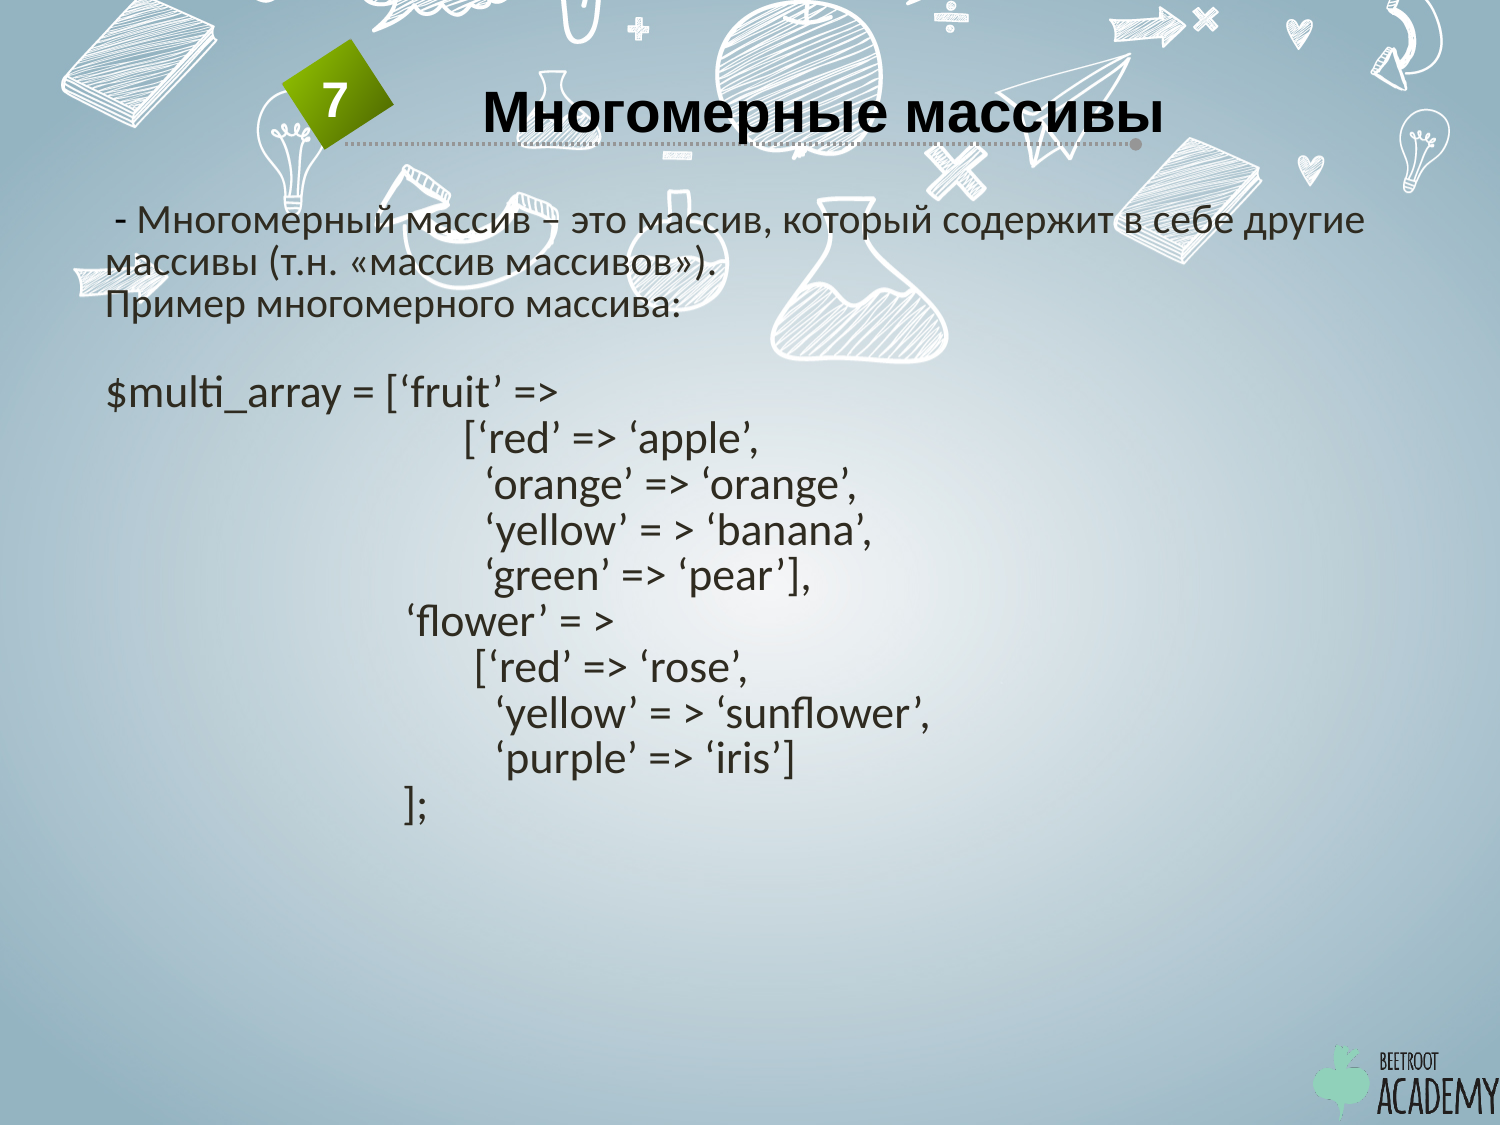

7
 Многомерные массивы
 - Многомерный массив – это массив, который содержит в себе другие массивы (т.н. «массив массивов»).
Пример многомерного массива:
$multi_array = [‘fruit’ =>
			 [‘red’ => ‘apple’, 					 		 	 ‘orange’ => ‘orange’,
 ‘yellow’ = > ‘banana’, 				 ‘green’ => ‘pear’],
				‘flower’ = >
 [‘red’ => ‘rose’, 					 	 ‘yellow’ = > ‘sunflower’, 			 ‘purple’ => ‘iris’]
 ];